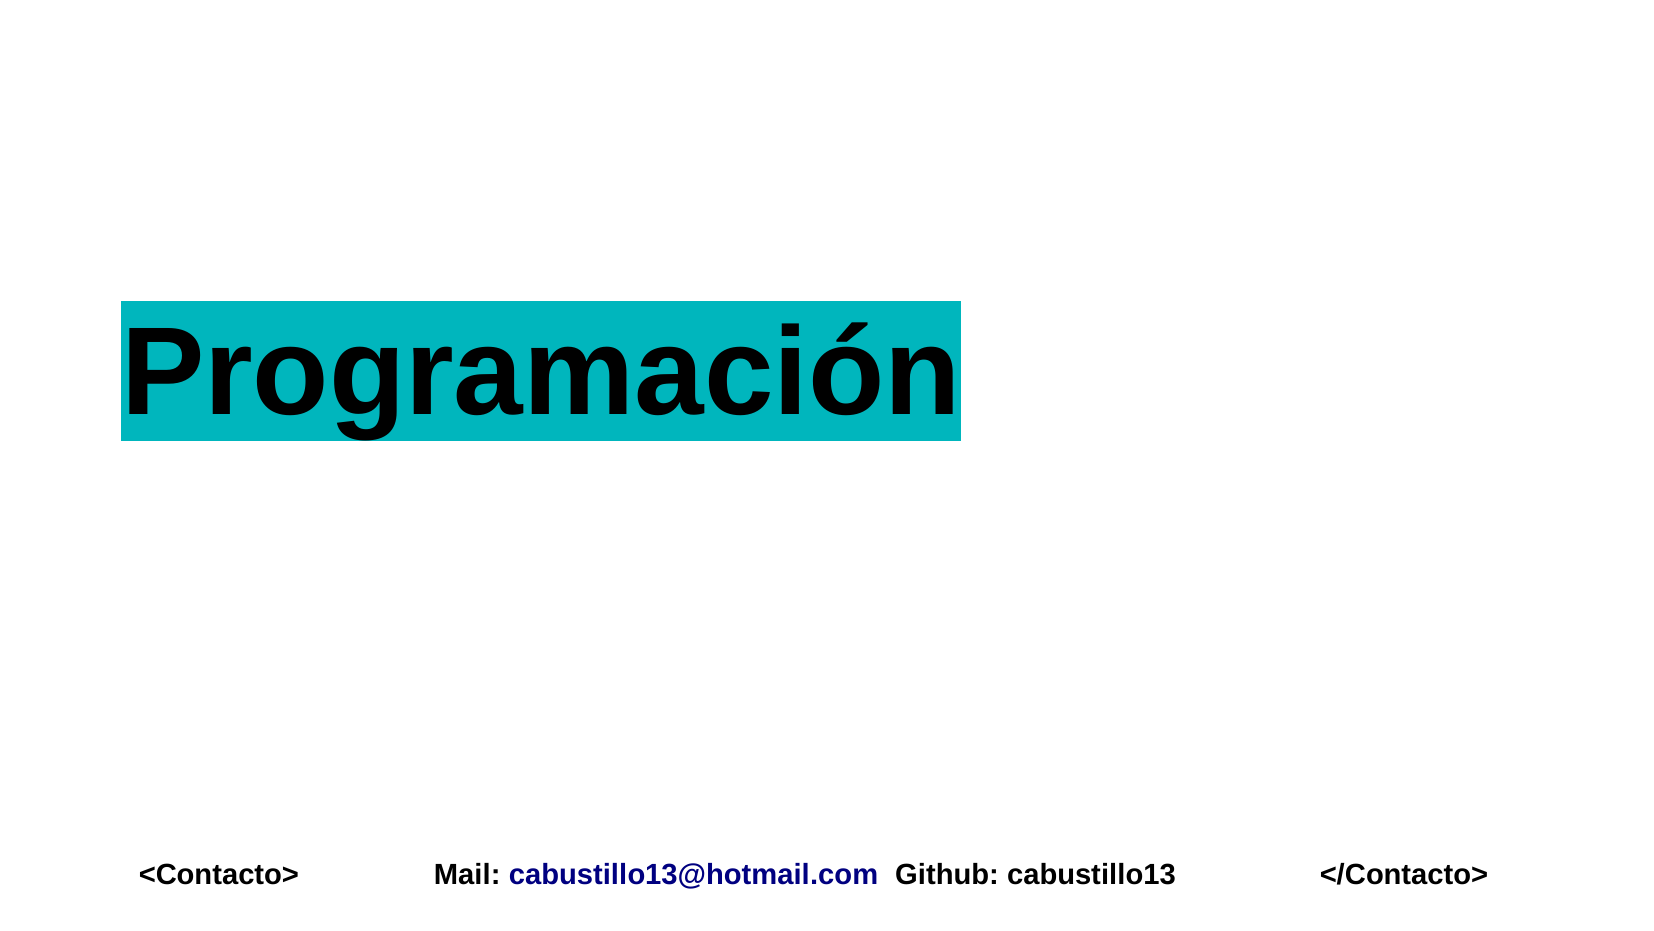

Programación
<Contacto>		Mail: cabustillo13@hotmail.com Github: cabustillo13		</Contacto>